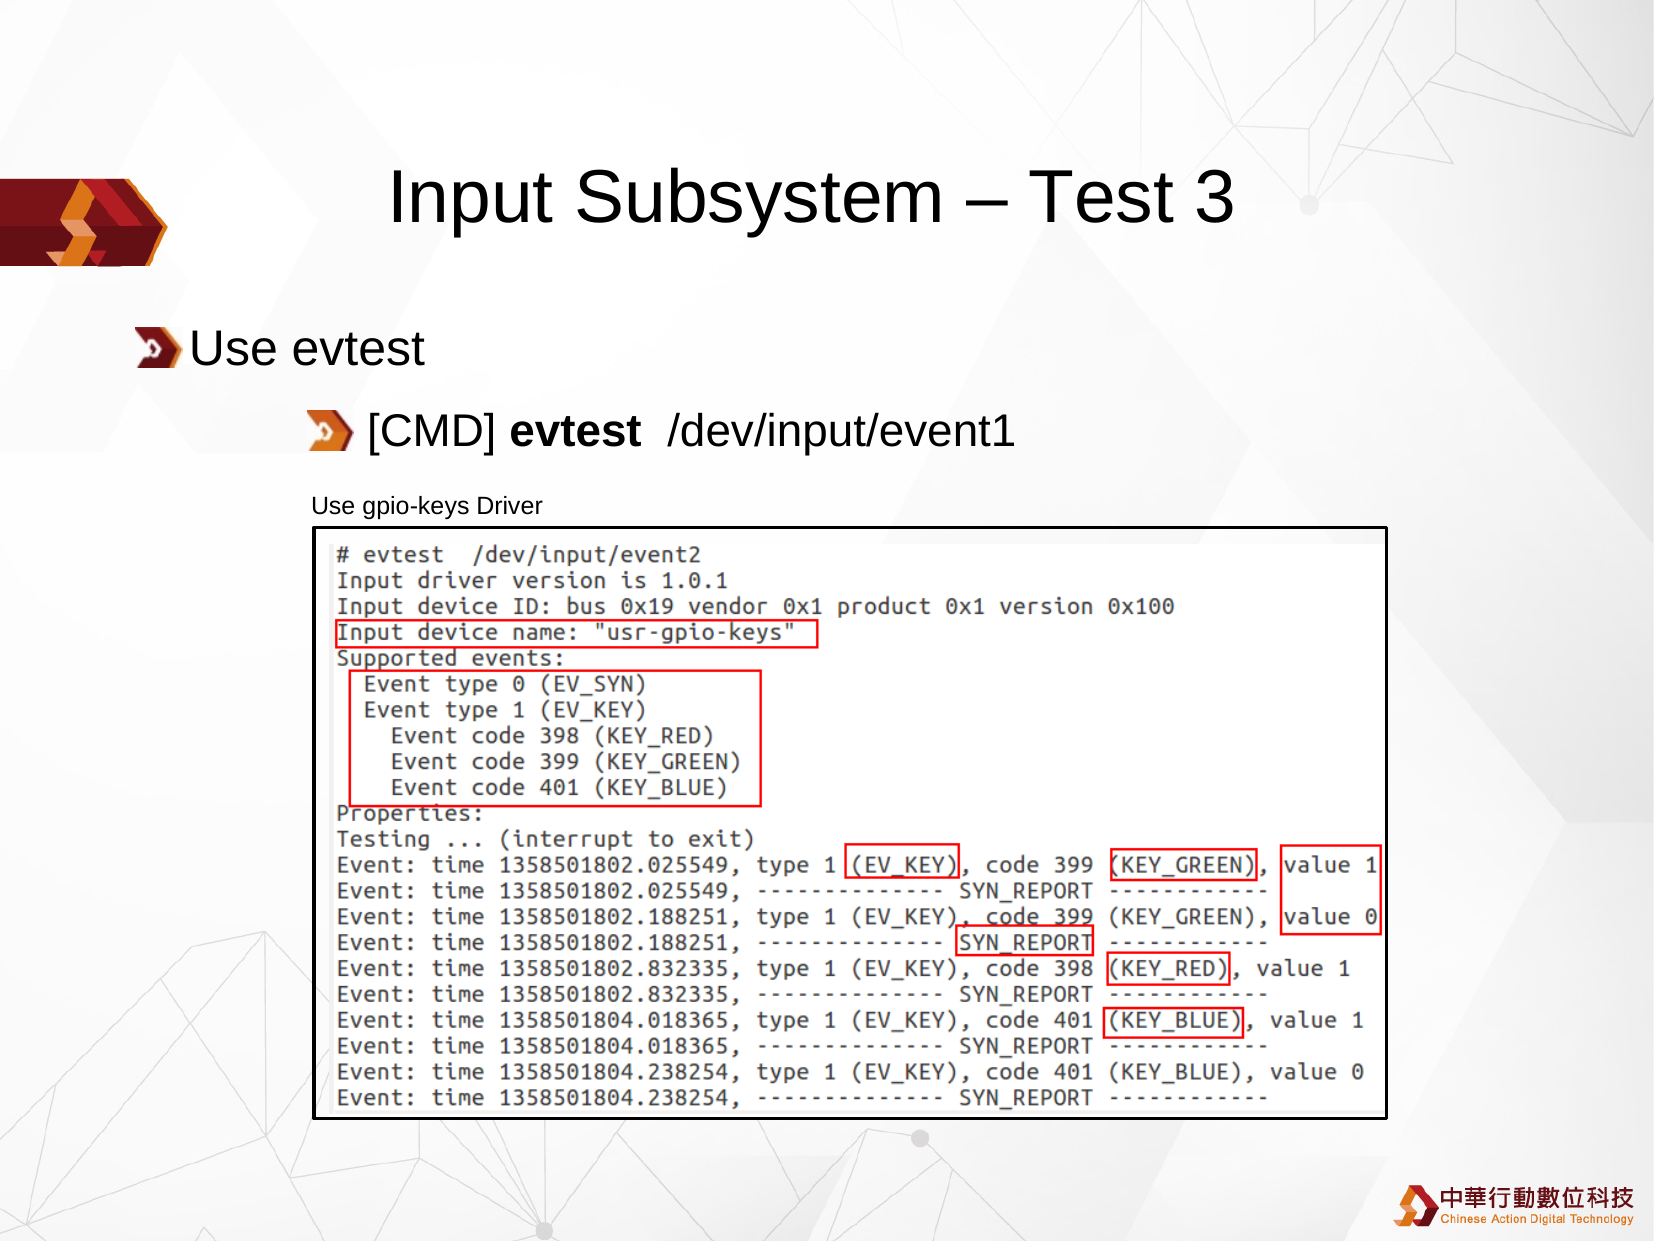

# Input Subsystem – Test 3
Use evtest
 [CMD] evtest /dev/input/event1
Use gpio-keys Driver